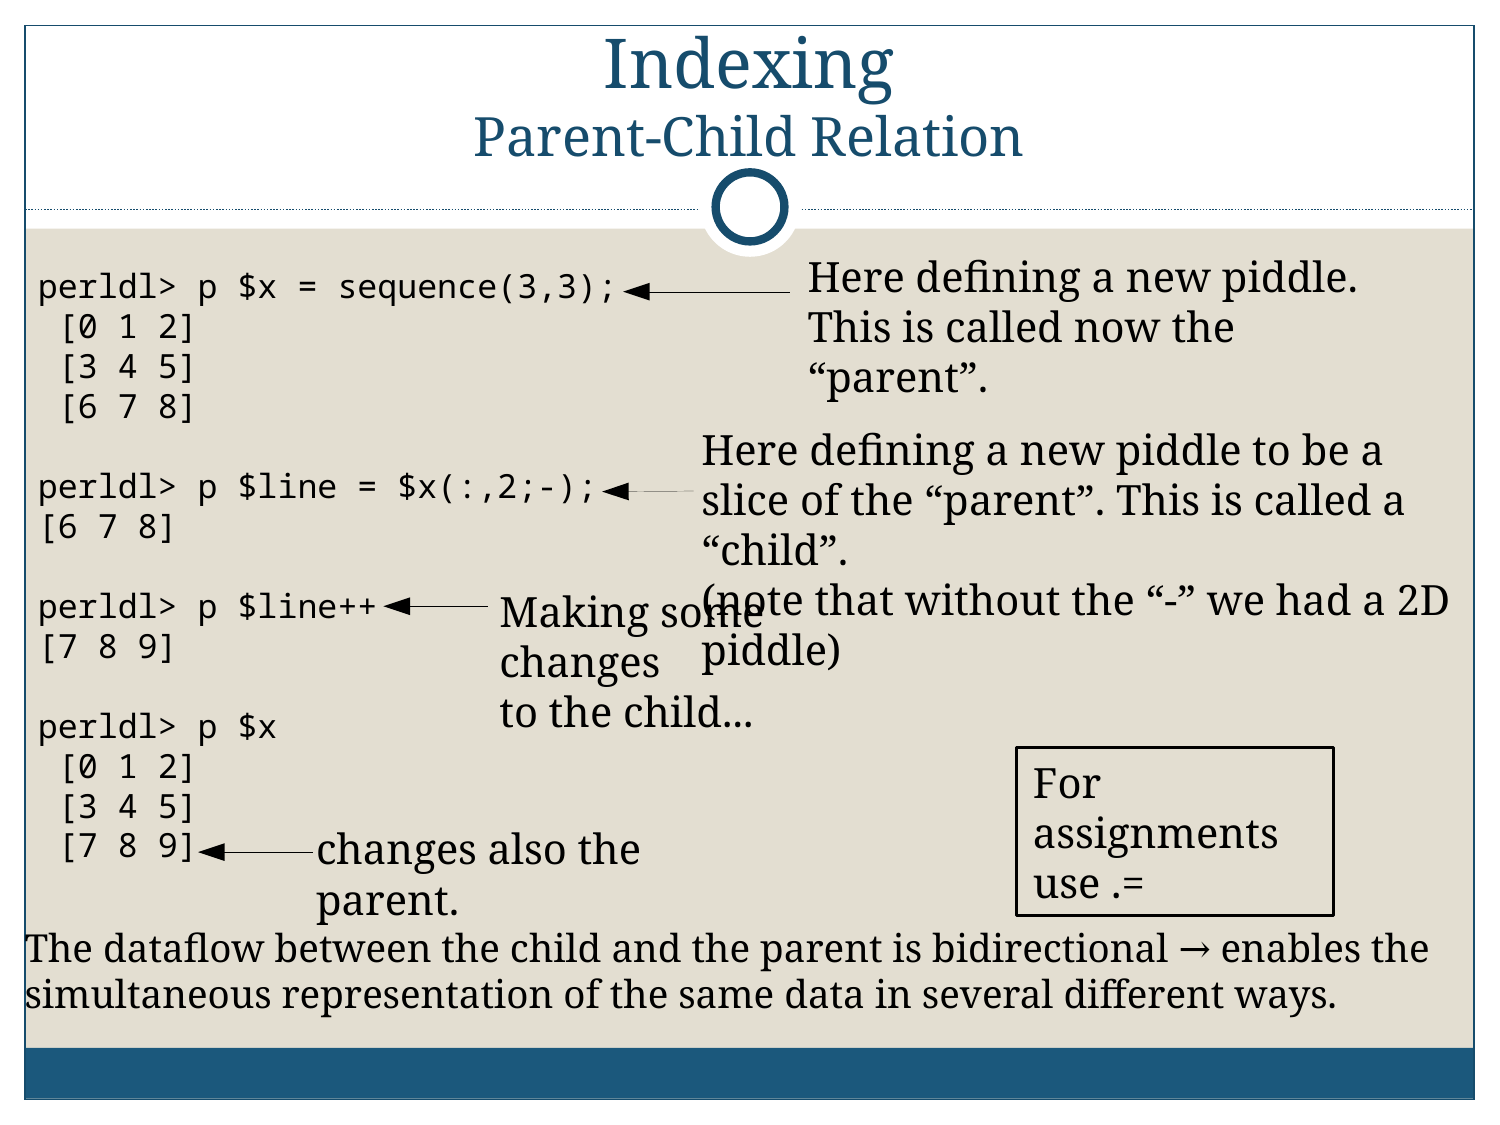

# Indexing Parent-Child Relation
Here defining a new piddle.
This is called now the “parent”.
perldl> p $x = sequence(3,3);
 [0 1 2]
 [3 4 5]
 [6 7 8]
perldl> p $line = $x(:,2;-);
[6 7 8]
perldl> p $line++
[7 8 9]
perldl> p $x
 [0 1 2]
 [3 4 5]
 [7 8 9]
Here defining a new piddle to be a slice of the “parent”. This is called a “child”.
(note that without the “-” we had a 2D piddle)
Making some changes
to the child...
For assignments use .=
changes also the parent.
The dataflow between the child and the parent is bidirectional → enables the simultaneous representation of the same data in several different ways.